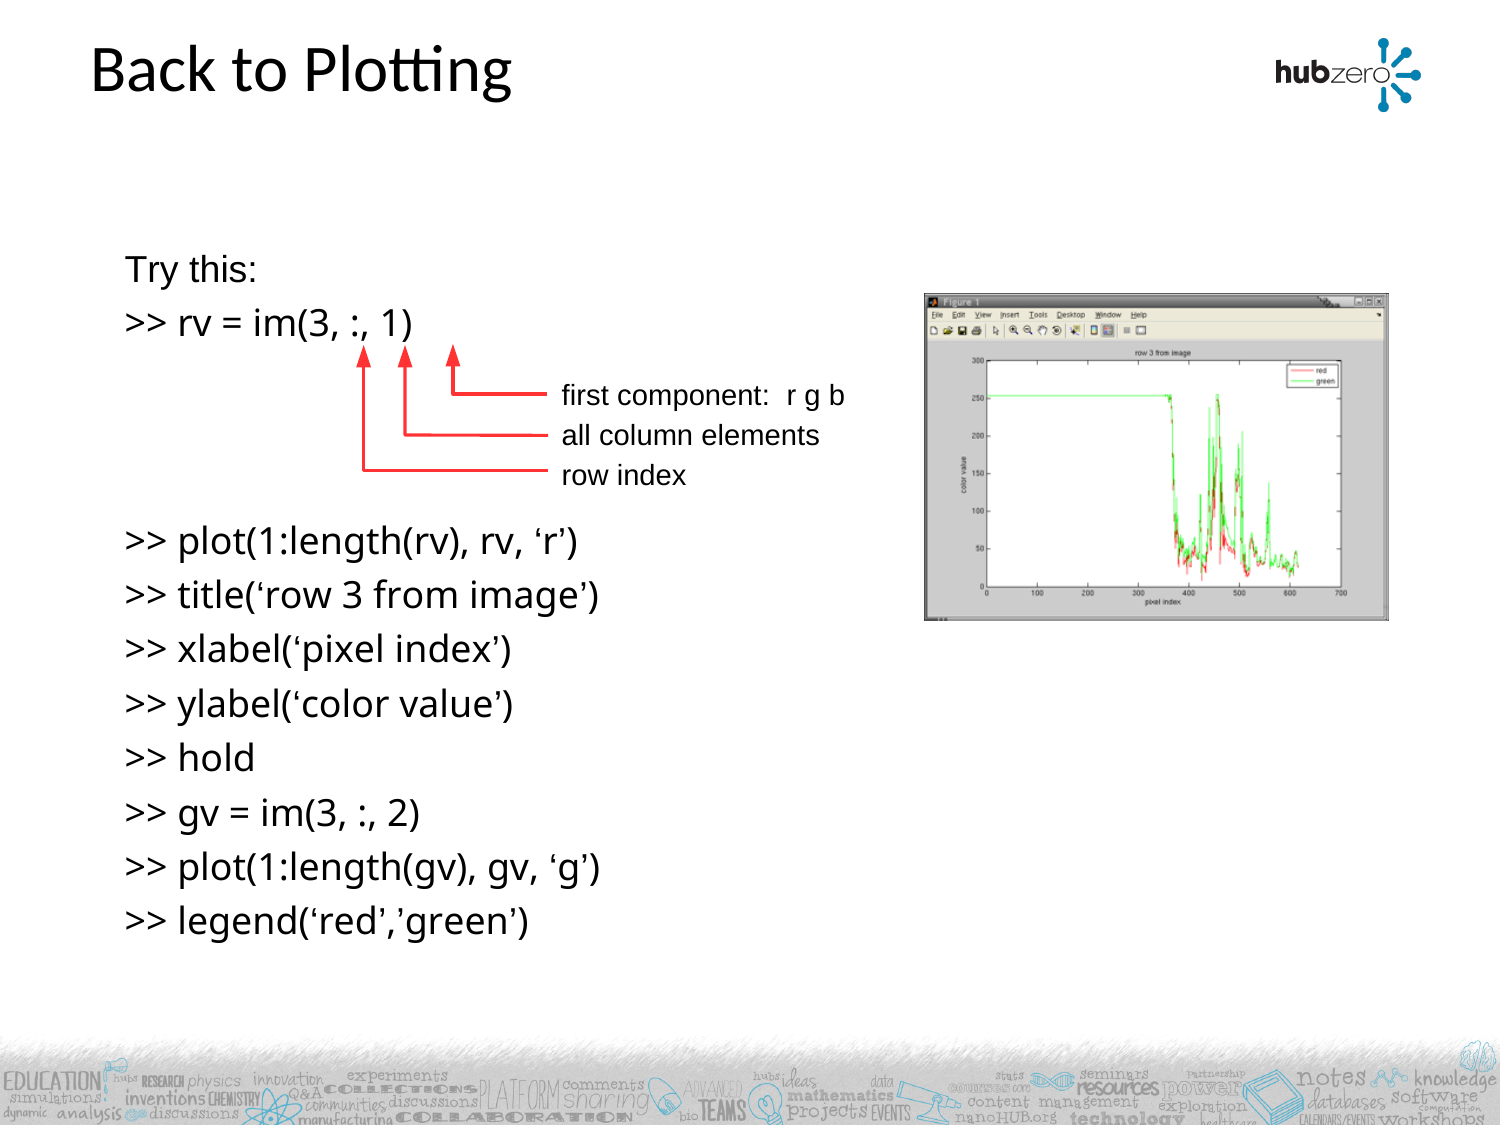

Back to Plotting
Try this:
>> rv = im(3, :, 1)
>> plot(1:length(rv), rv, ‘r’)
>> title(‘row 3 from image’)
>> xlabel(‘pixel index’)
>> ylabel(‘color value’)
>> hold
>> gv = im(3, :, 2)
>> plot(1:length(gv), gv, ‘g’)
>> legend(‘red’,’green’)
first component: r g b
all column elements
row index